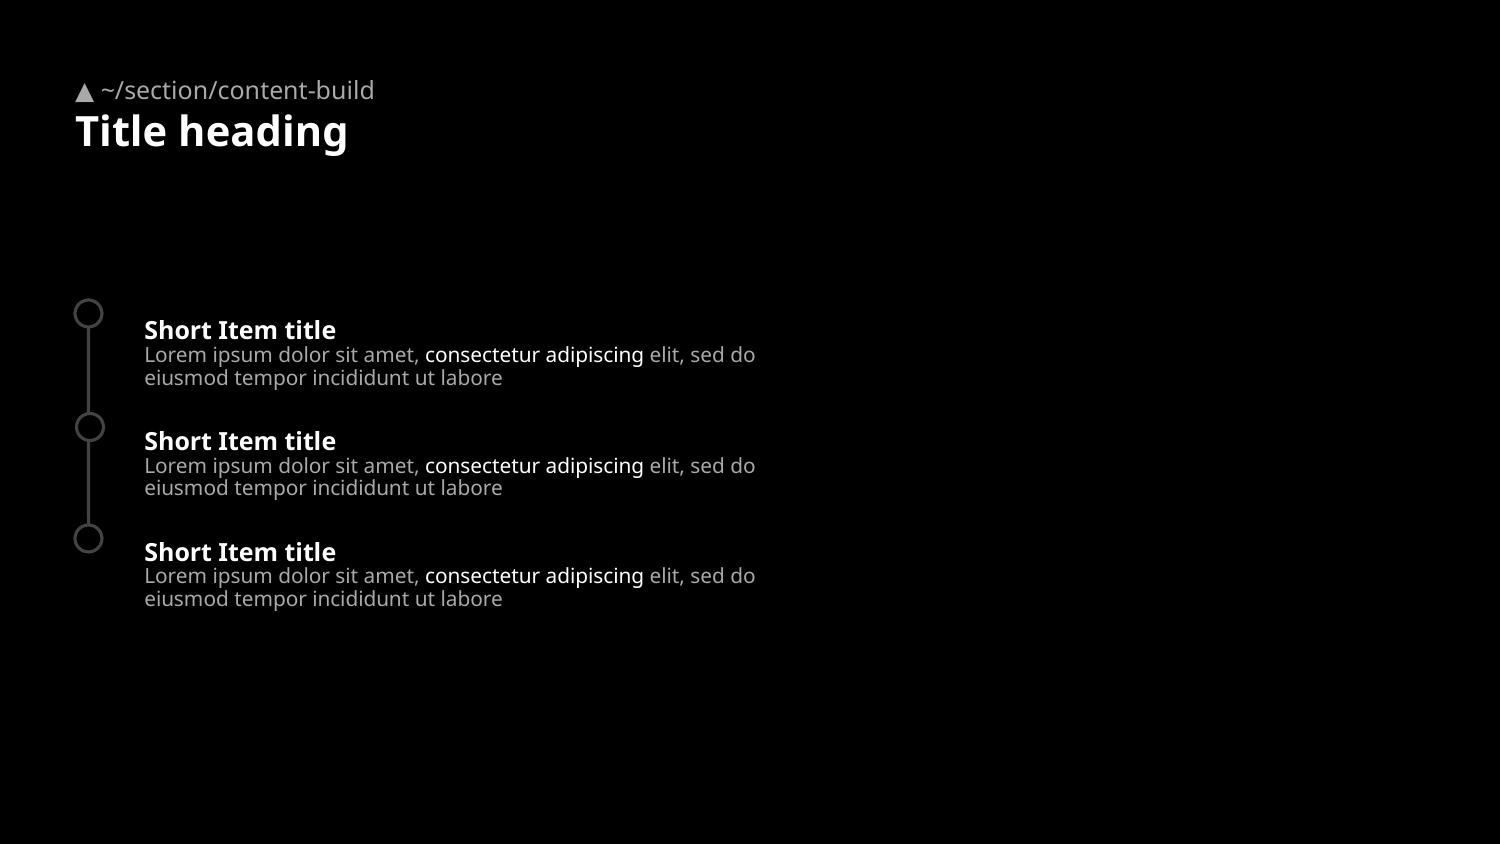

▲ ~/section/content-build
Title heading
Short Item title
Lorem ipsum dolor sit amet, consectetur adipiscing elit, sed do eiusmod tempor incididunt ut labore
Short Item title
Lorem ipsum dolor sit amet, consectetur adipiscing elit, sed do eiusmod tempor incididunt ut labore
Short Item title
Lorem ipsum dolor sit amet, consectetur adipiscing elit, sed do eiusmod tempor incididunt ut labore